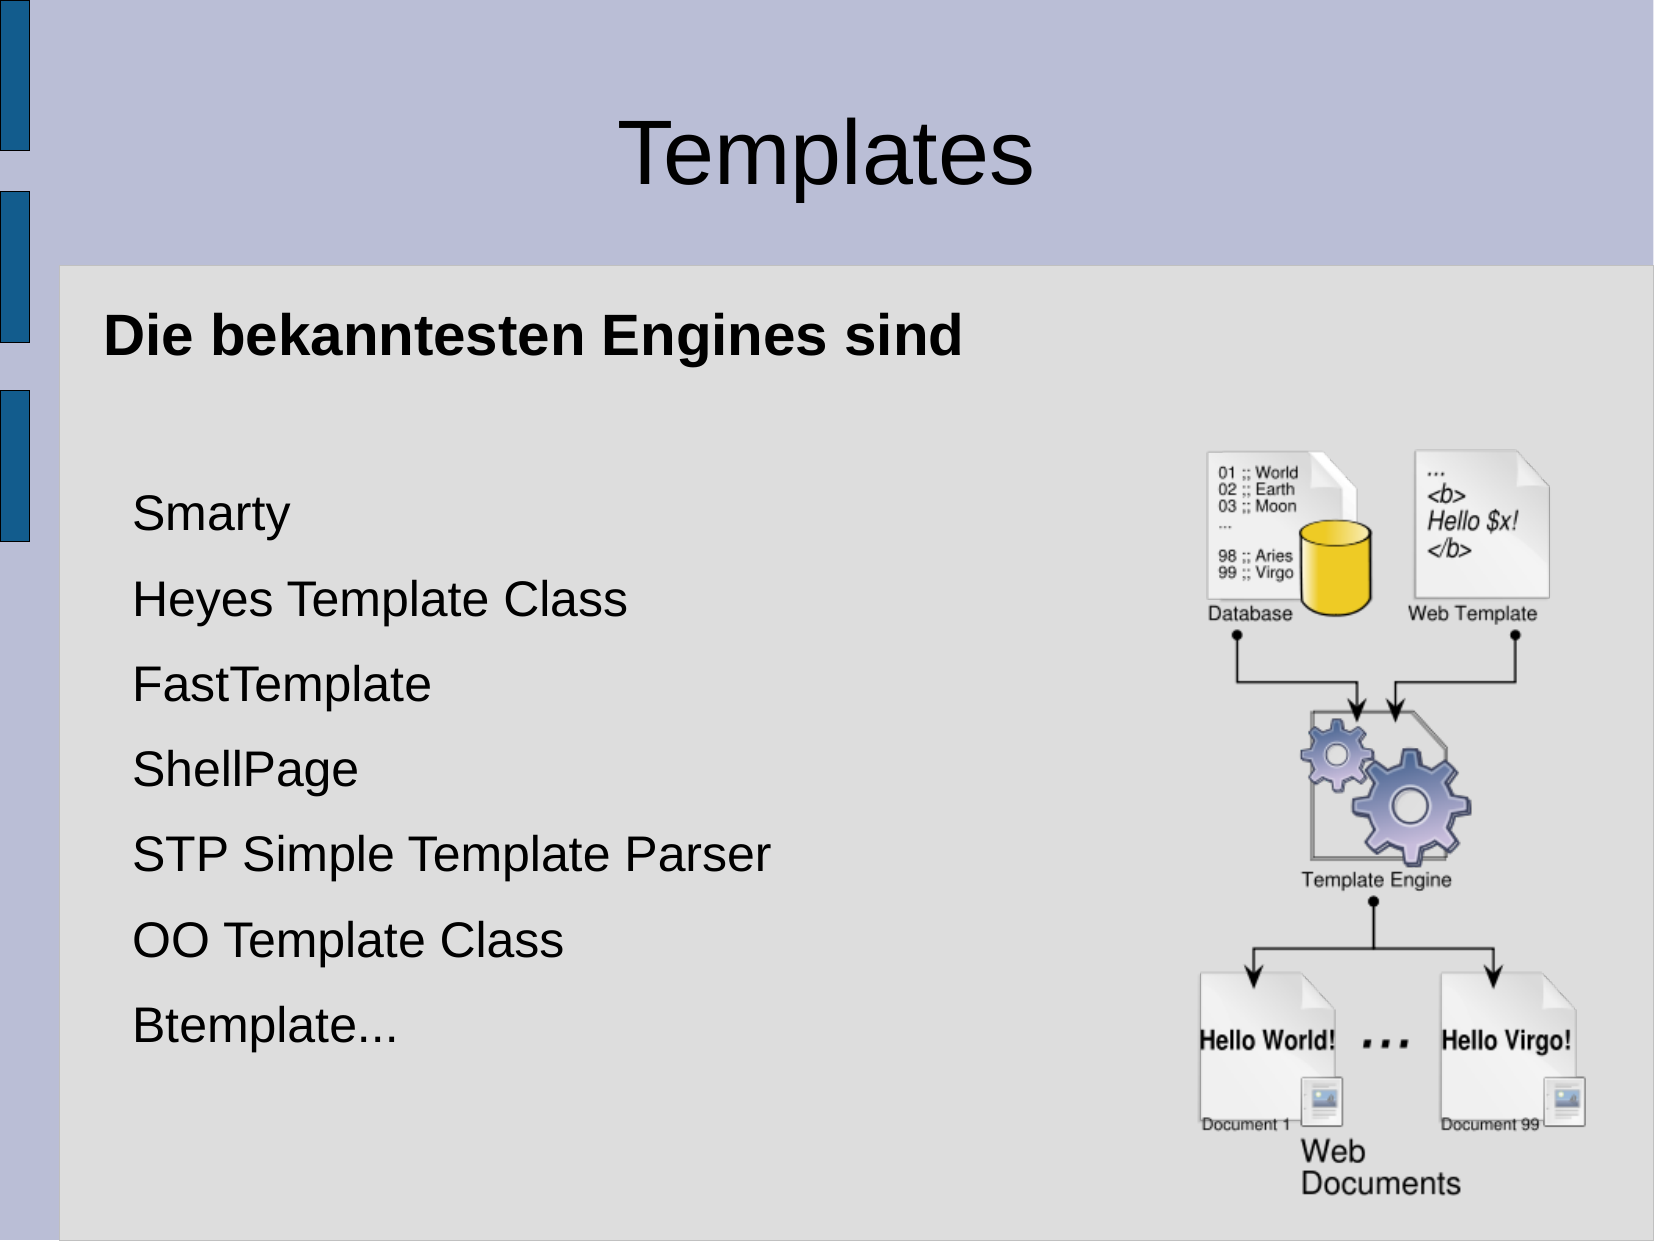

# Templates
Die bekanntesten Engines sind
 Smarty
 Heyes Template Class
 FastTemplate
 ShellPage
 STP Simple Template Parser
 OO Template Class
 Btemplate...